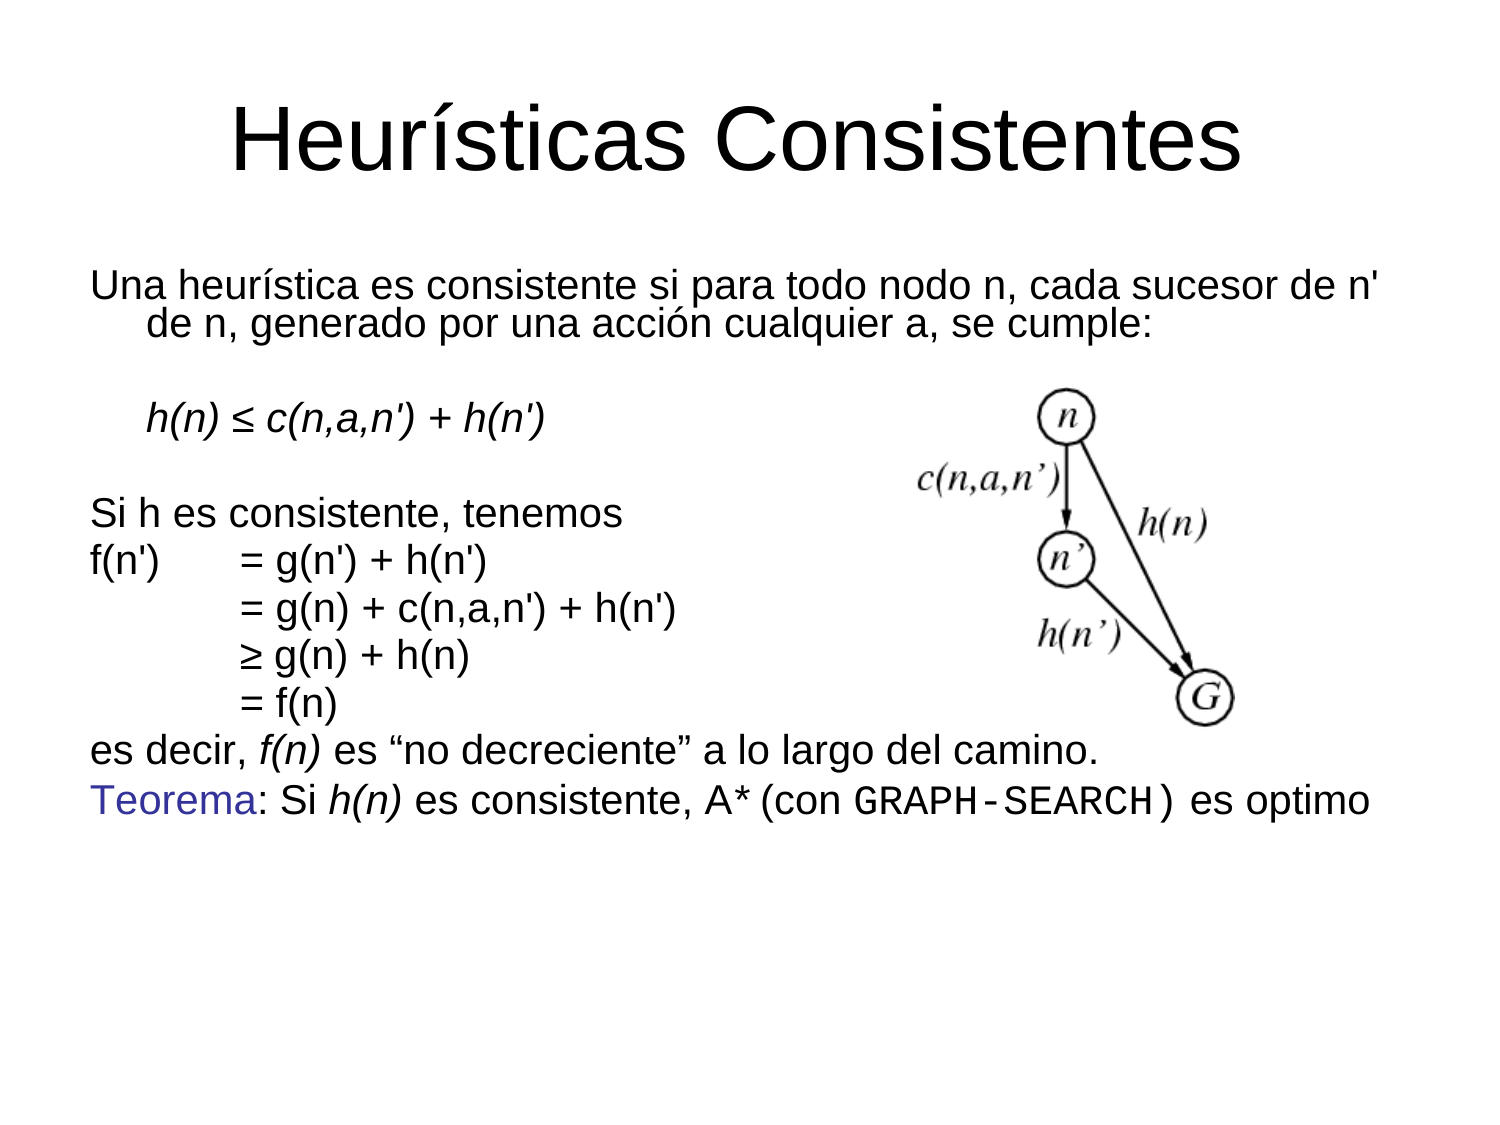

# Heurísticas Consistentes
Una heurística es consistente si para todo nodo n, cada sucesor de n' de n, generado por una acción cualquier a, se cumple:
	h(n) ≤ c(n,a,n') + h(n')
Si h es consistente, tenemos
f(n') 	= g(n') + h(n')
 	= g(n) + c(n,a,n') + h(n')
 	≥ g(n) + h(n)
 	= f(n)
es decir, f(n) es “no decreciente” a lo largo del camino.
Teorema: Si h(n) es consistente, A* (con GRAPH-SEARCH) es optimo